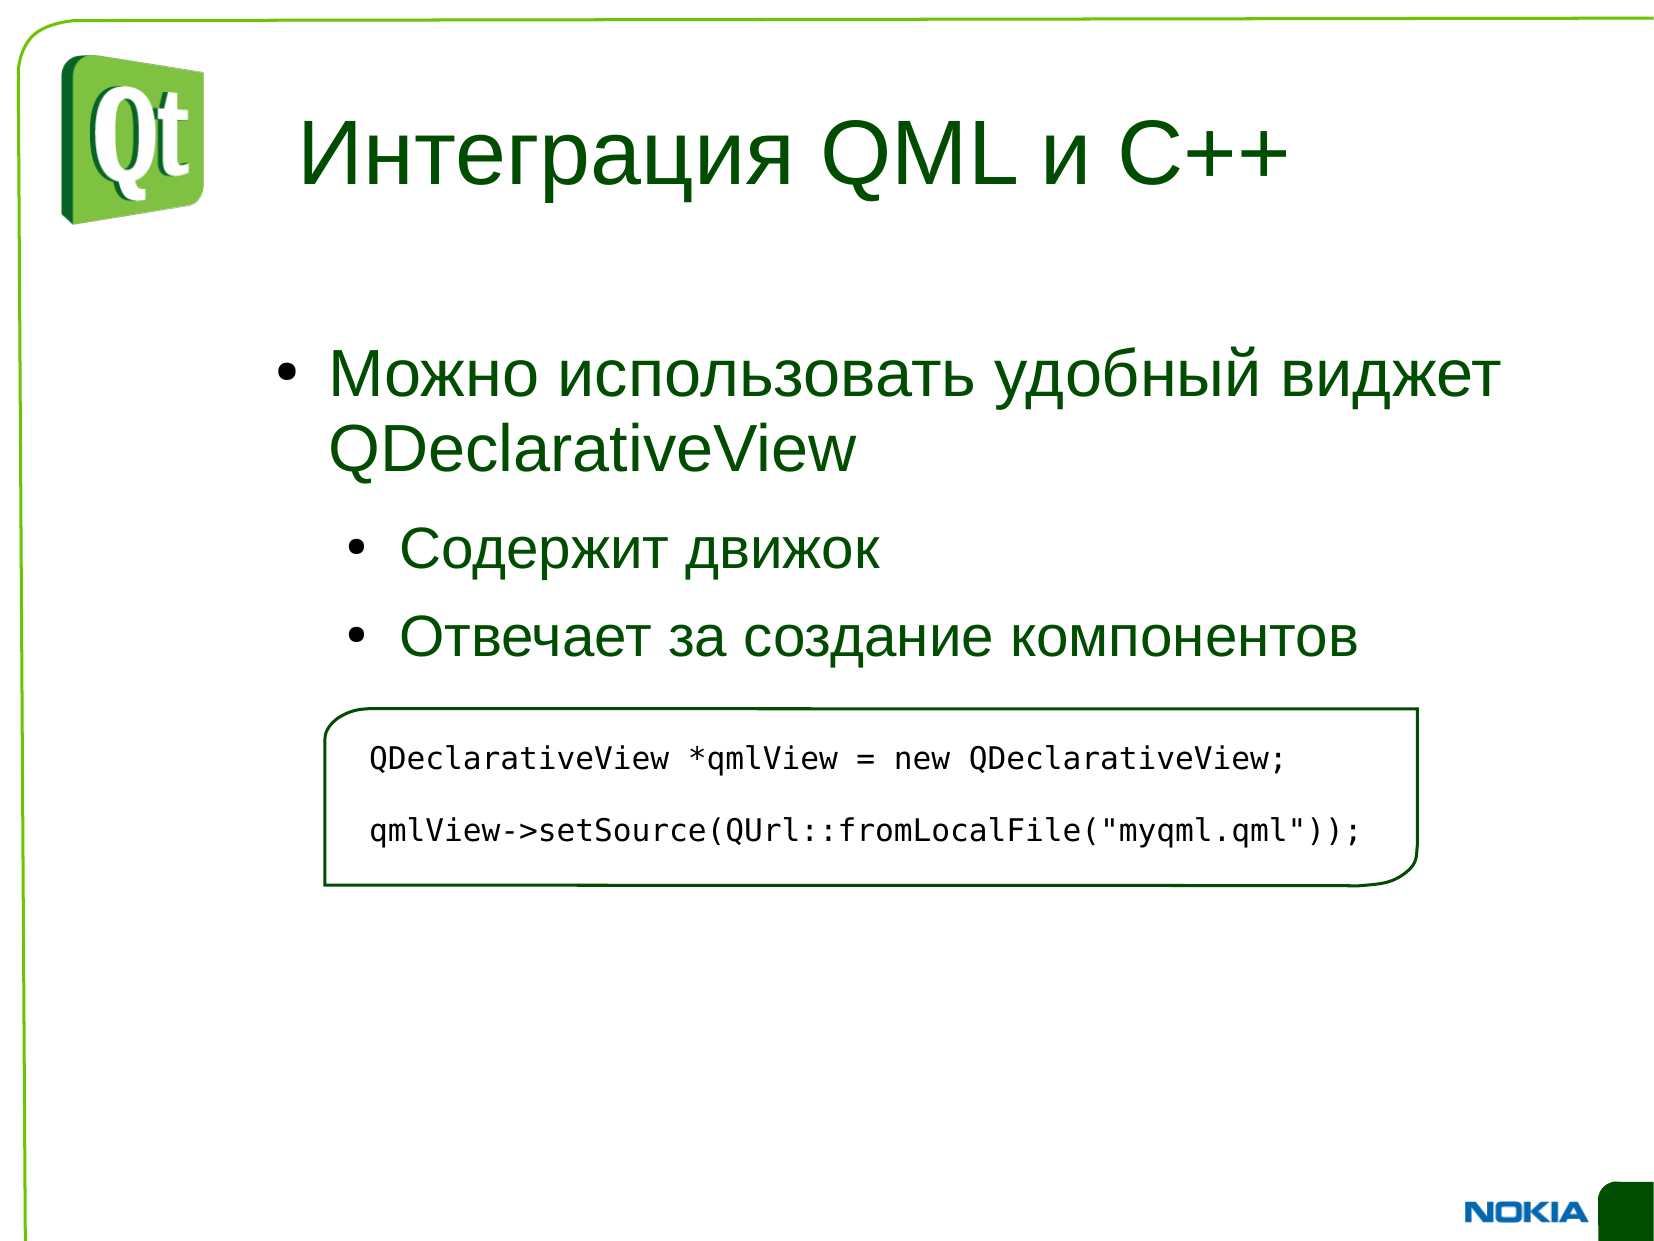

# Интеграция QML и C++
Можно использовать удобный виджет QDeclarativeView
Содержит движок
Отвечает за создание компонентов
QDeclarativeView *qmlView = new QDeclarativeView;
qmlView->setSource(QUrl::fromLocalFile("myqml.qml"));